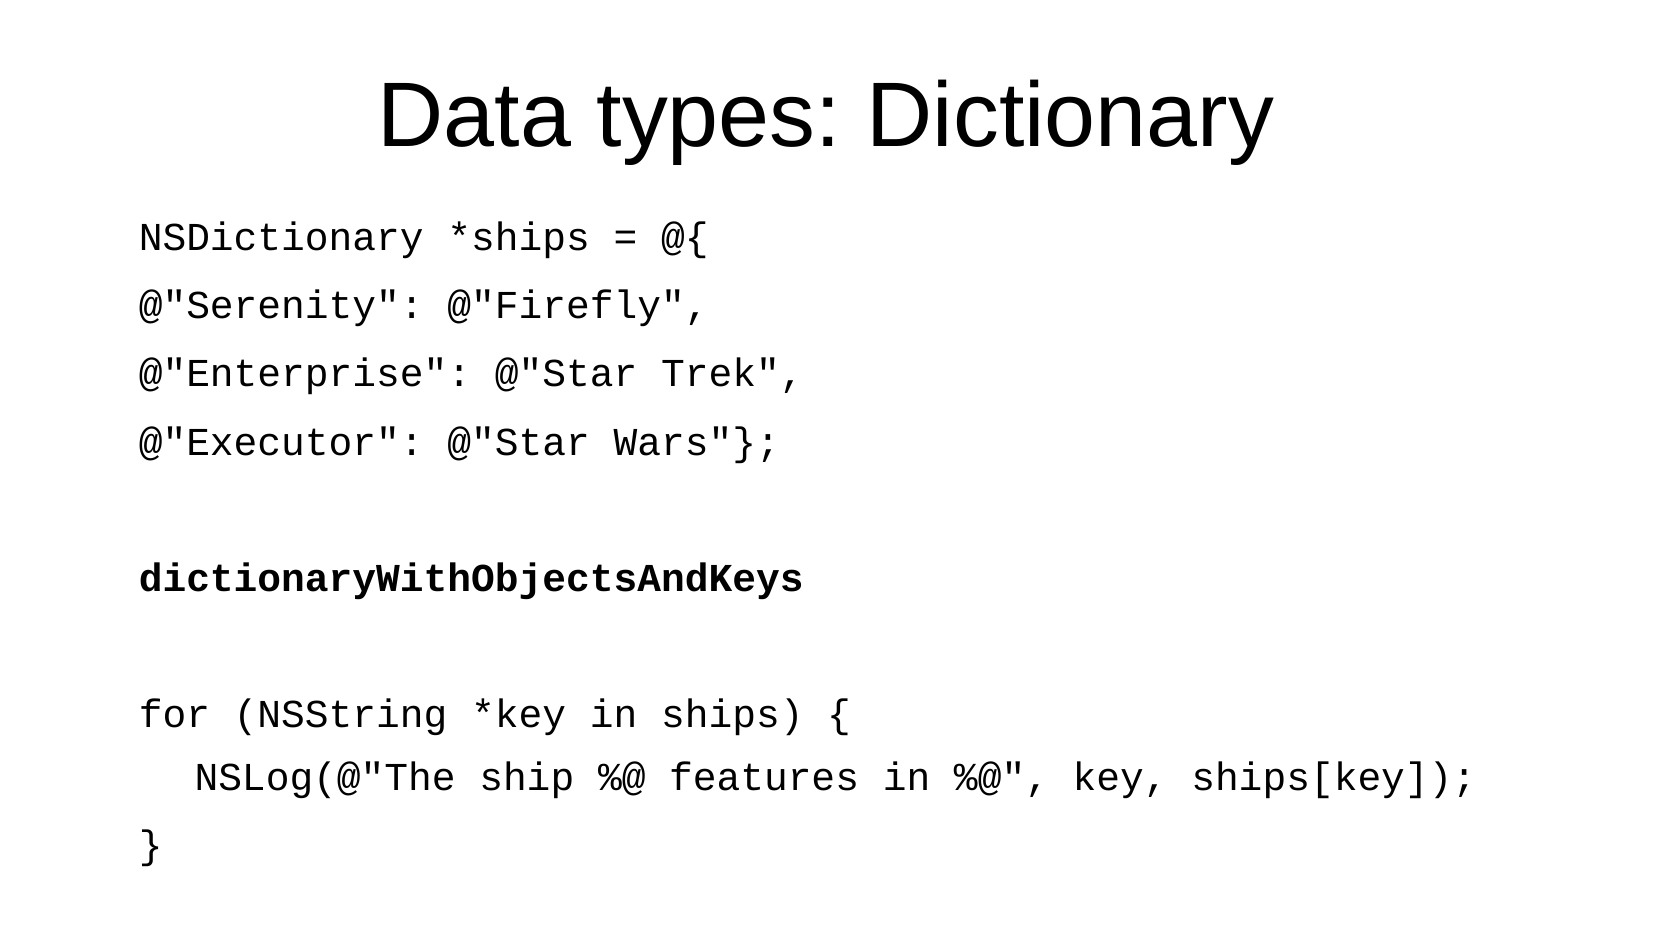

# Data types: Dictionary
NSDictionary *ships = @{
@"Serenity": @"Firefly",
@"Enterprise": @"Star Trek",
@"Executor": @"Star Wars"};
dictionaryWithObjectsAndKeys
for (NSString *key in ships) {
NSLog(@"The ship %@ features in %@", key, ships[key]);
}